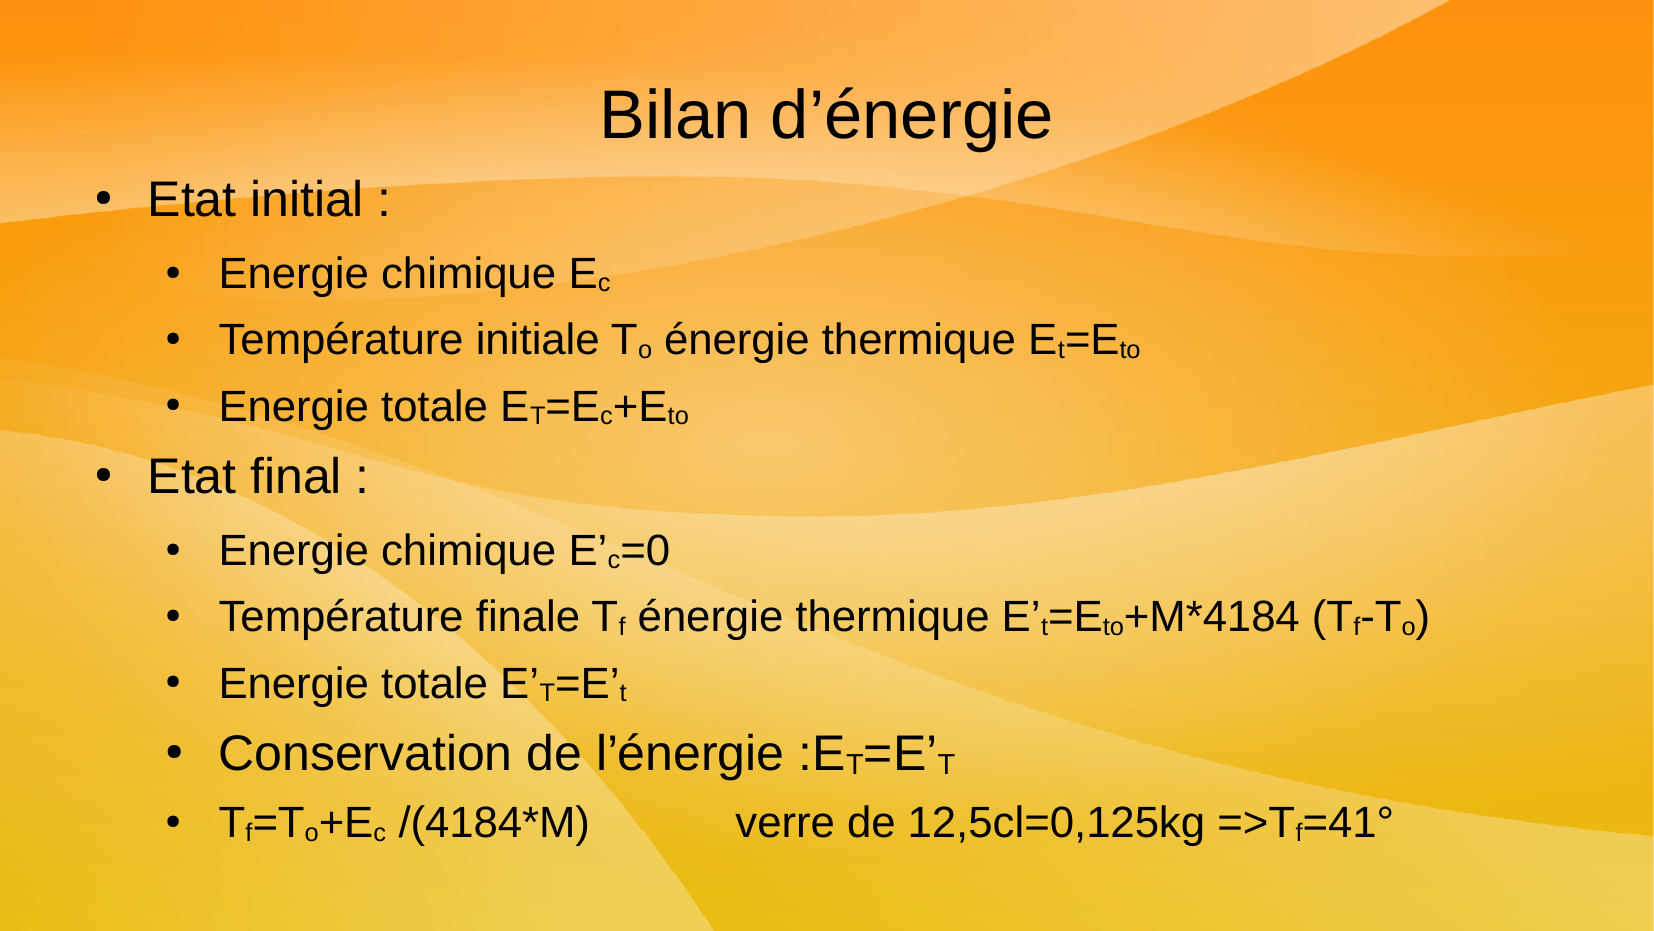

# Bilan d’énergie
Etat initial :
Energie chimique Ec
Température initiale To énergie thermique Et=Eto
Energie totale ET=Ec+Eto
Etat final :
Energie chimique E’c=0
Température finale Tf énergie thermique E’t=Eto+M*4184 (Tf-To)
Energie totale E’T=E’t
Conservation de l’énergie :ET=E’T
Tf=To+Ec /(4184*M)		verre de 12,5cl=0,125kg =>Tf=41°